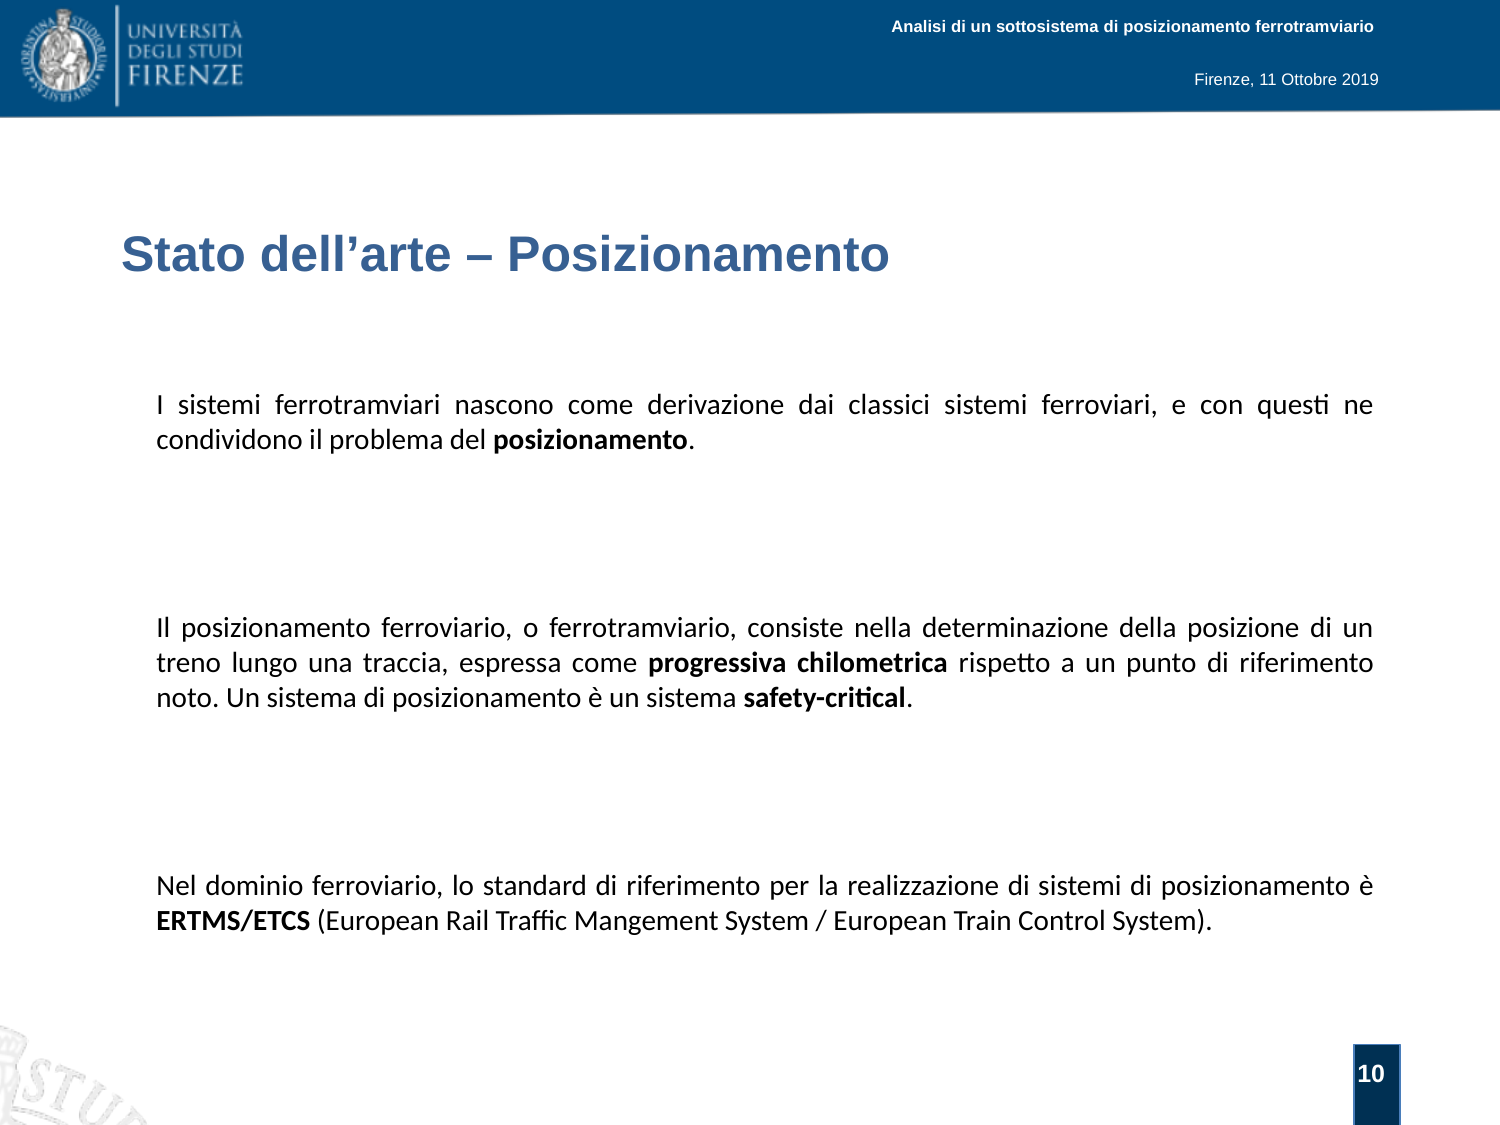

Analisi di un sottosistema di posizionamento ferrotramviario
Firenze, 11 Ottobre 2019
Stato dell’arte – Posizionamento
I sistemi ferrotramviari nascono come derivazione dai classici sistemi ferroviari, e con questi ne condividono il problema del posizionamento.
Il posizionamento ferroviario, o ferrotramviario, consiste nella determinazione della posizione di un treno lungo una traccia, espressa come progressiva chilometrica rispetto a un punto di riferimento noto. Un sistema di posizionamento è un sistema safety-critical.
Nel dominio ferroviario, lo standard di riferimento per la realizzazione di sistemi di posizionamento è ERTMS/ETCS (European Rail Traffic Mangement System / European Train Control System).